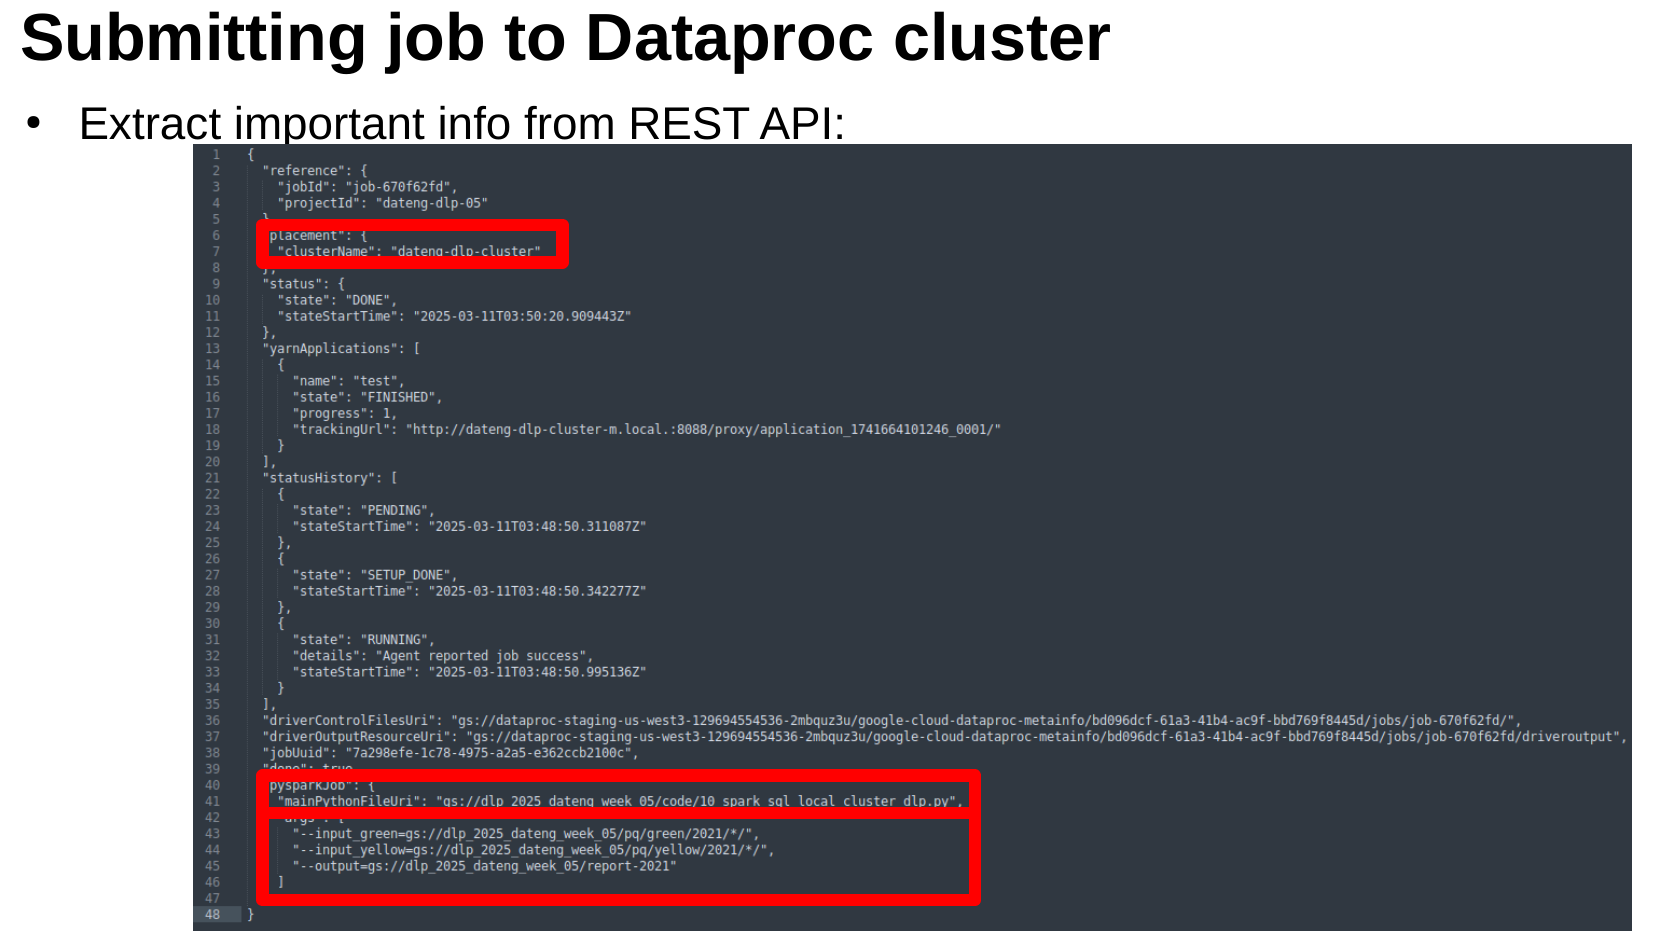

# Submitting job to Dataproc cluster
Extract important info from REST API: